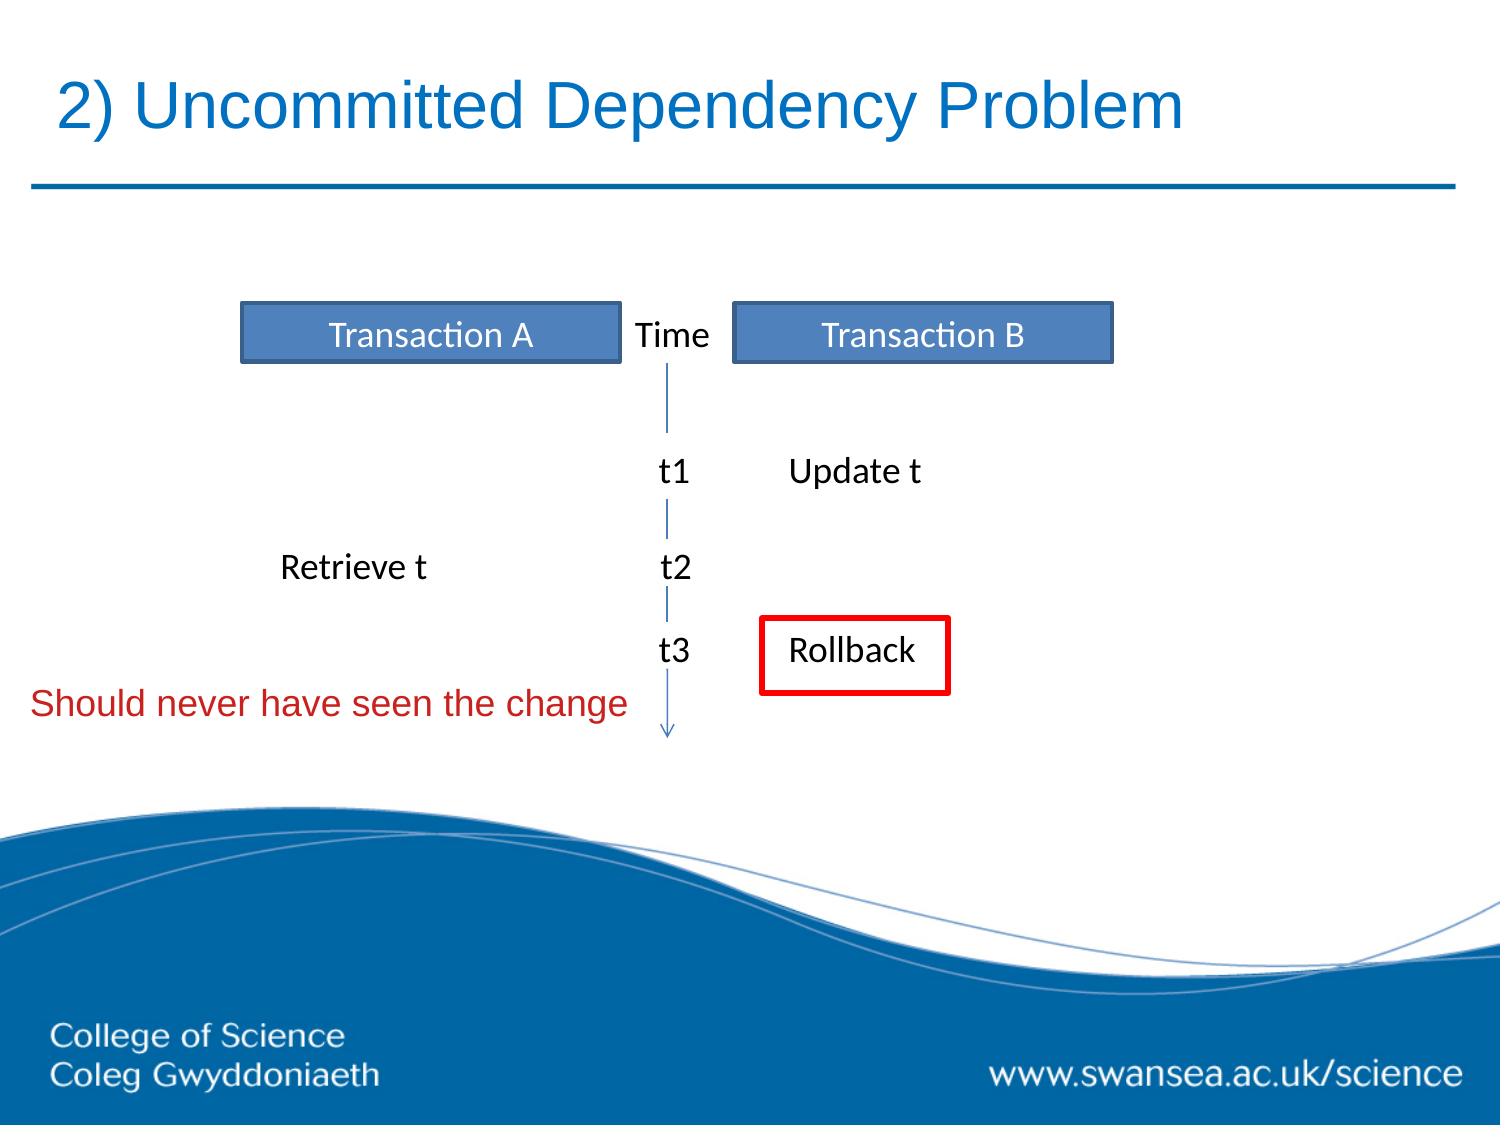

2) Uncommitted Dependency Problem
Transaction A
Time
Transaction B
t1
Update t
Retrieve t
t2
t3
Rollback
Should never have seen the change